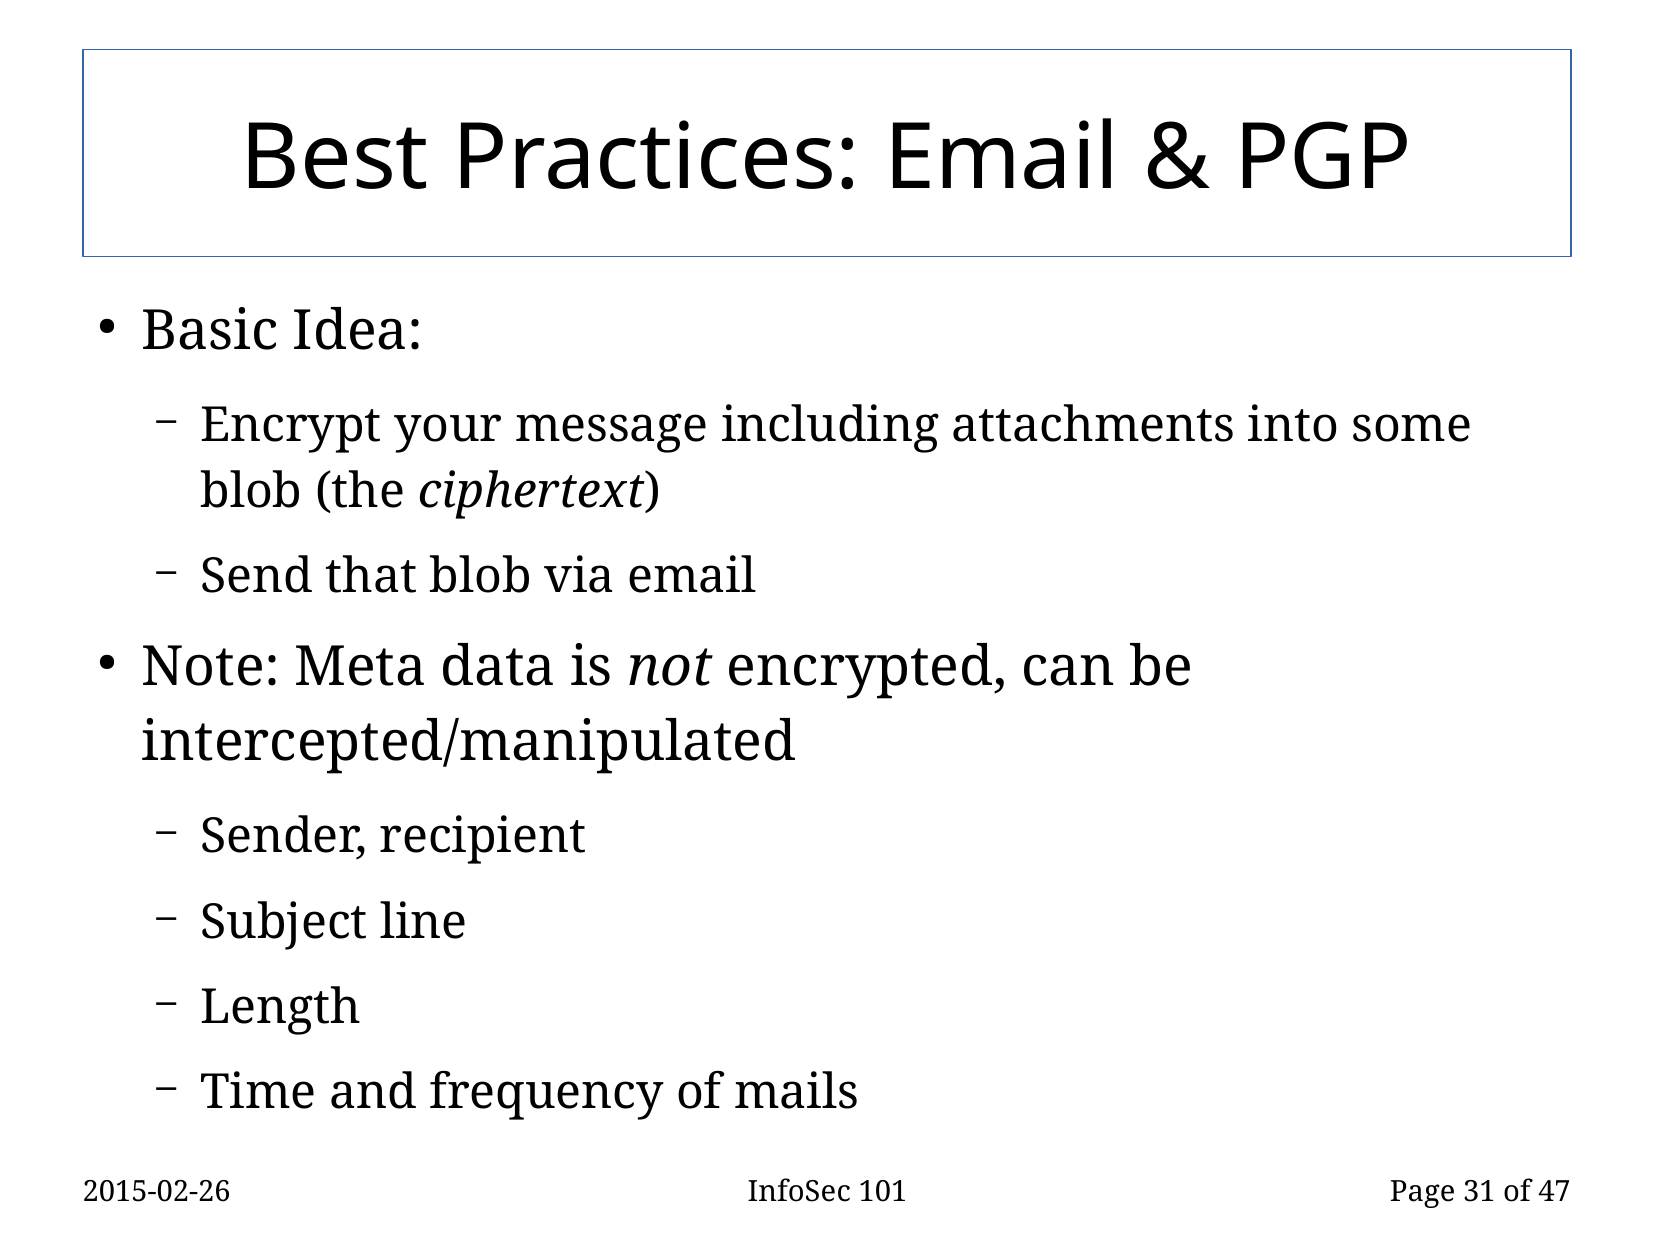

# Best Practices: Email & PGP
Basic Idea:
Encrypt your message including attachments into some blob (the ciphertext)
Send that blob via email
Note: Meta data is not encrypted, can be intercepted/manipulated
Sender, recipient
Subject line
Length
Time and frequency of mails
2015-02-26
InfoSec 101
31